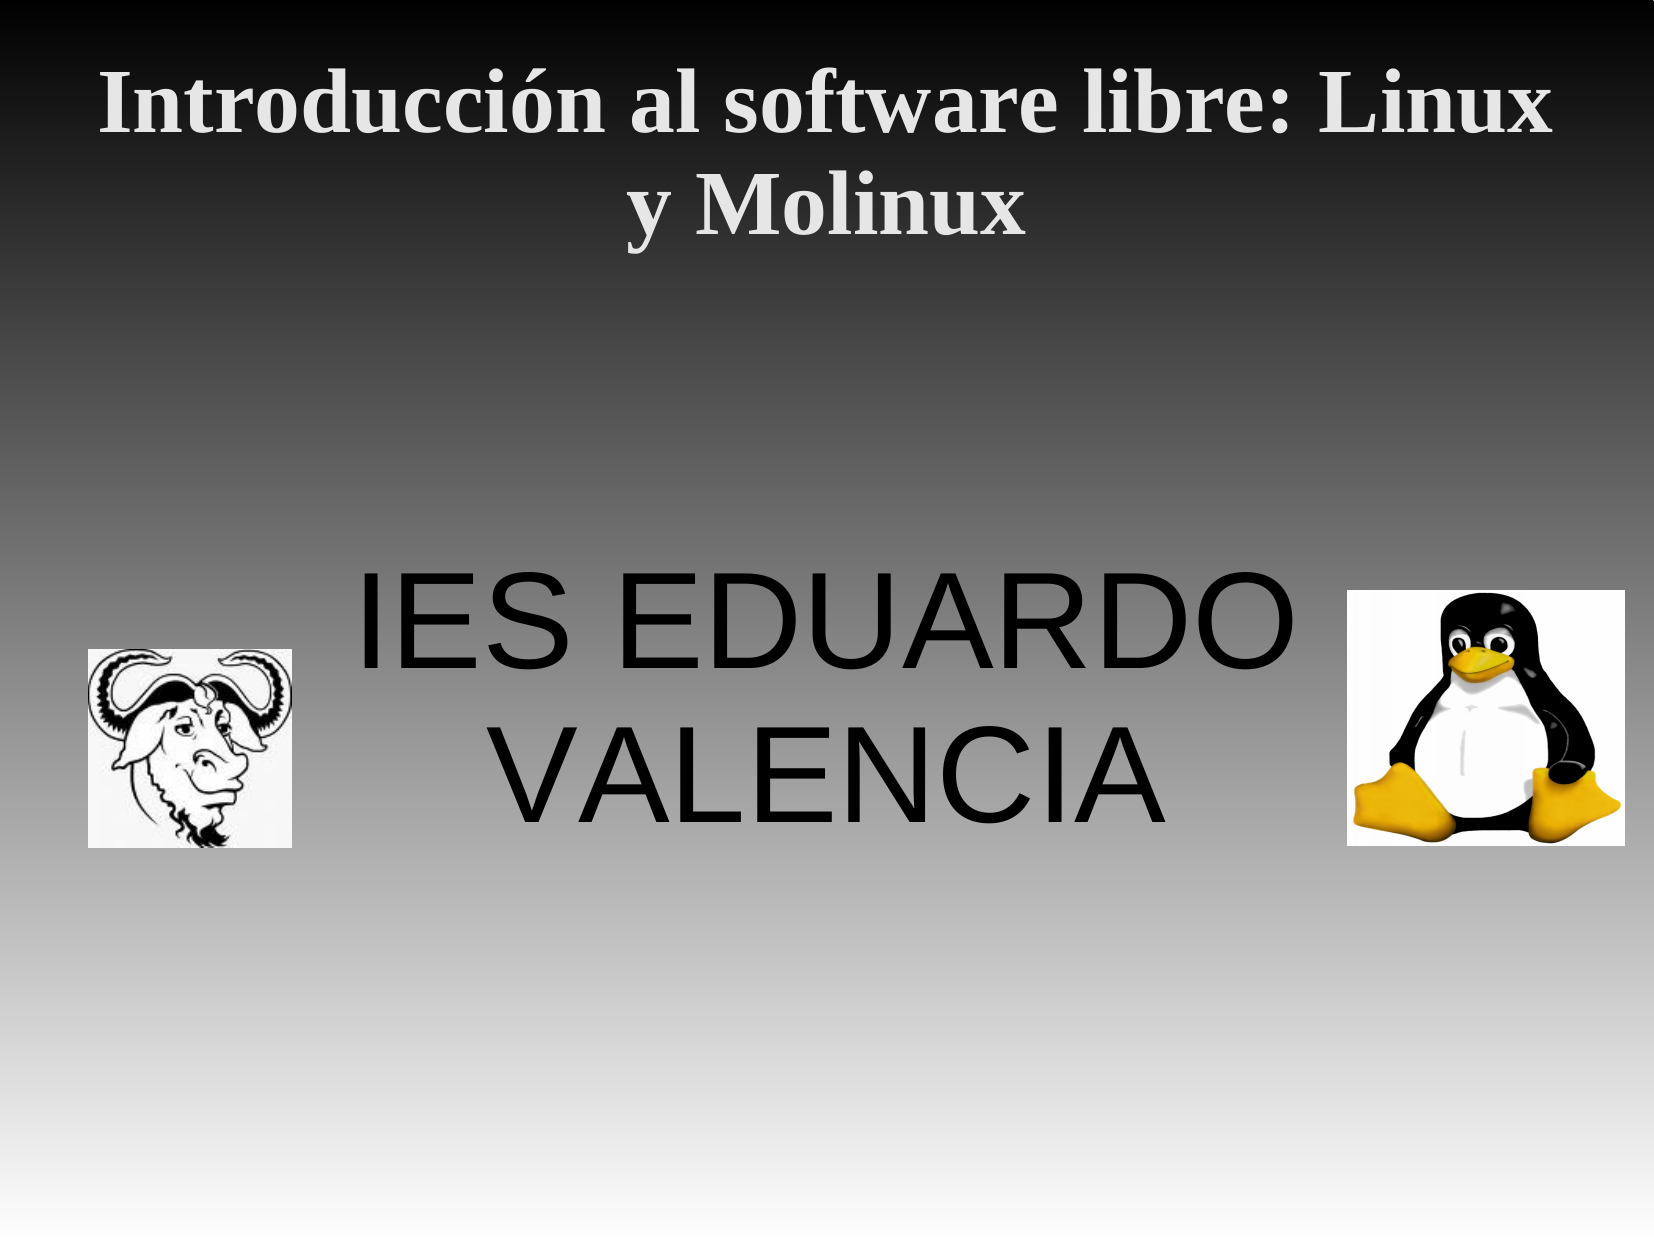

# Introducción al software libre: Linux y Molinux
IES EDUARDO VALENCIA